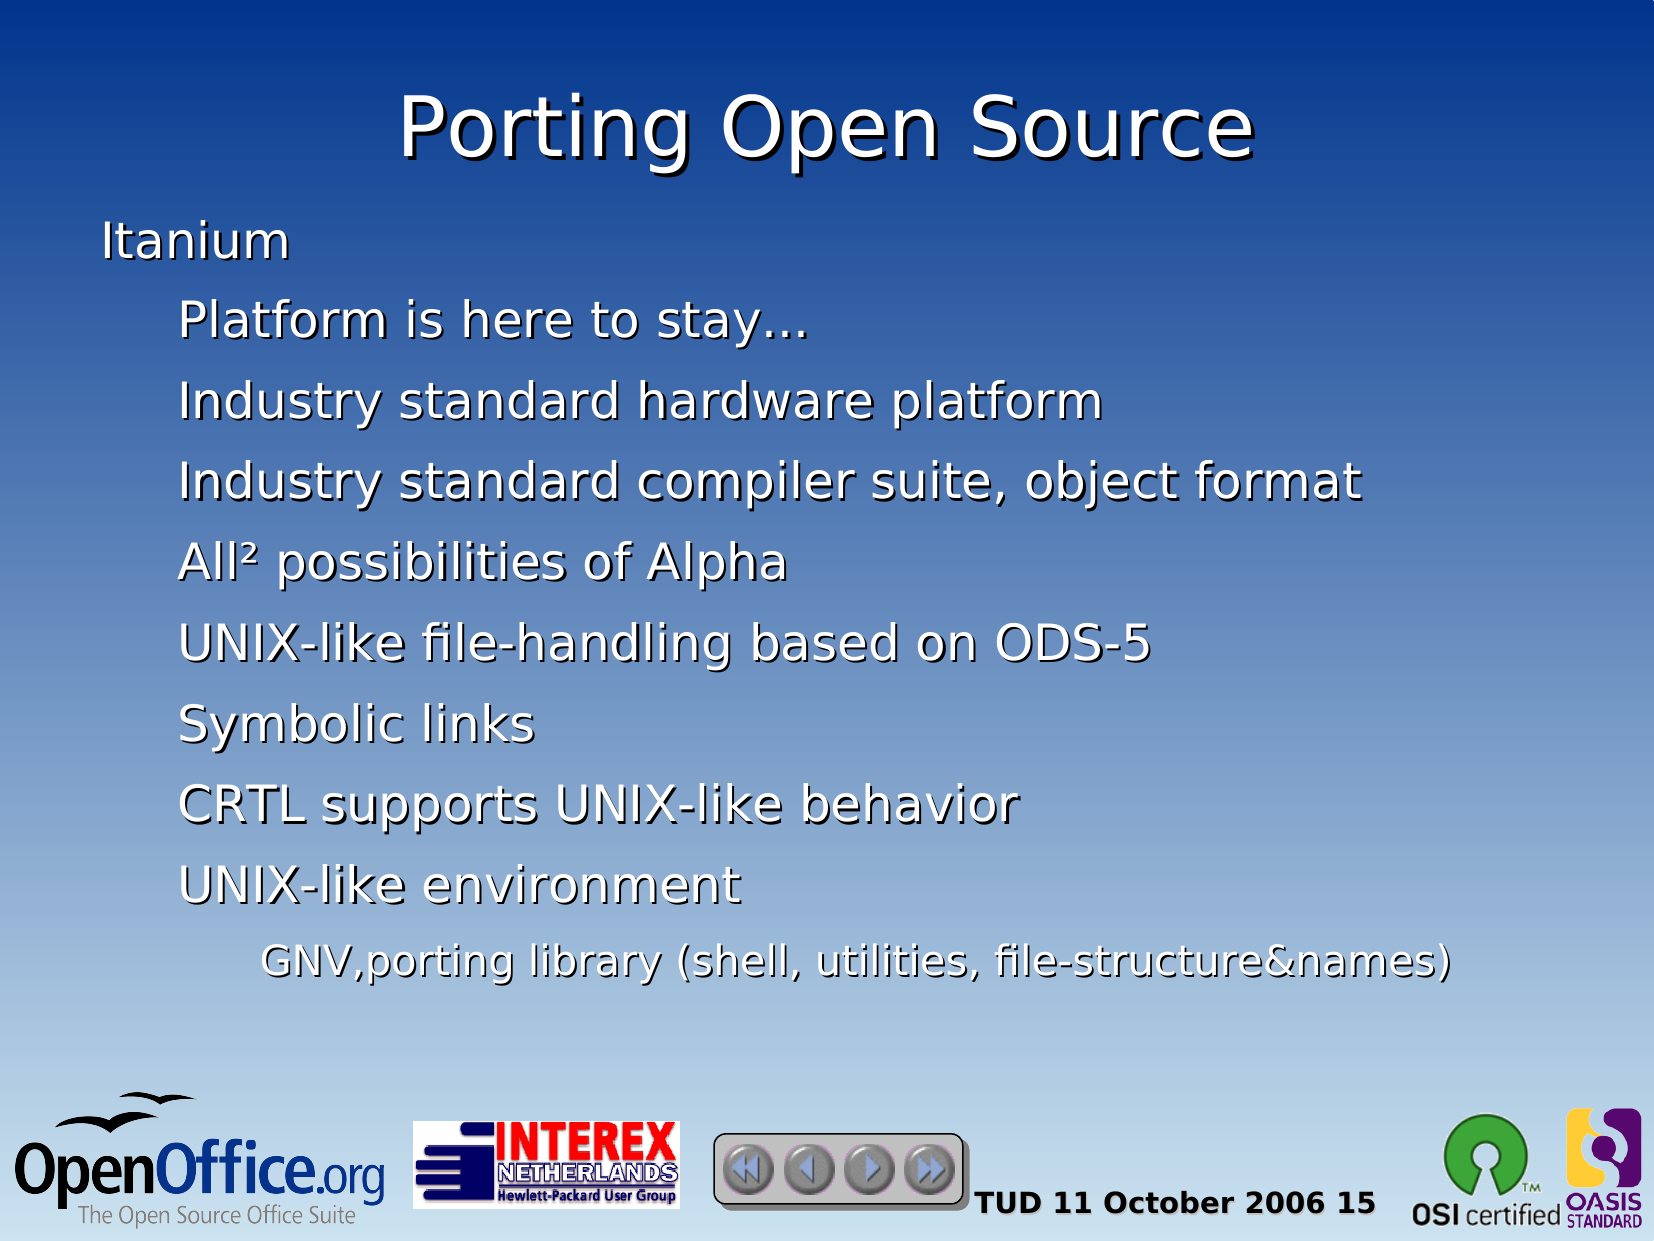

# Porting Open Source
Itanium
Platform is here to stay...
Industry standard hardware platform
Industry standard compiler suite, object format
All² possibilities of Alpha
UNIX-like file-handling based on ODS-5
Symbolic links
CRTL supports UNIX-like behavior
UNIX-like environment
GNV,porting library (shell, utilities, file-structure&names)
TUD 11 October 2006